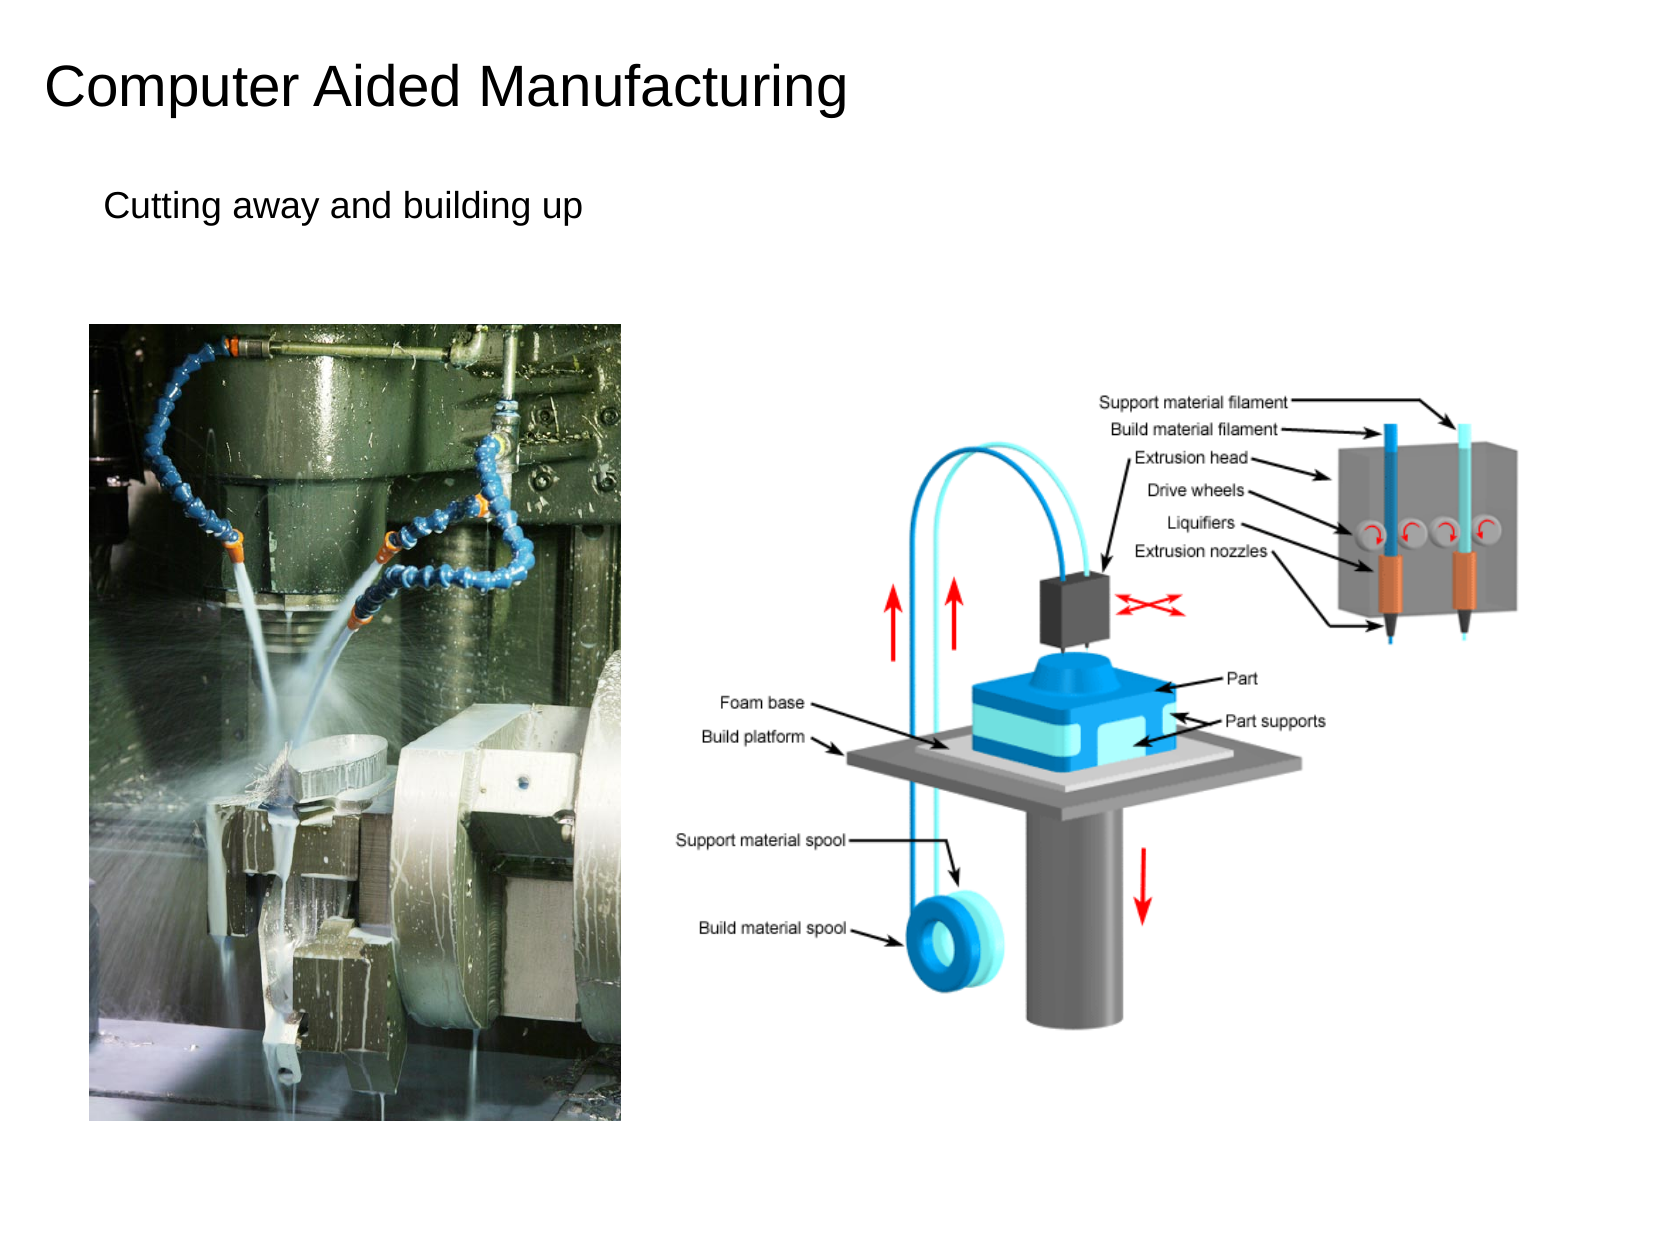

Computer Aided Manufacturing
Cutting away and building up